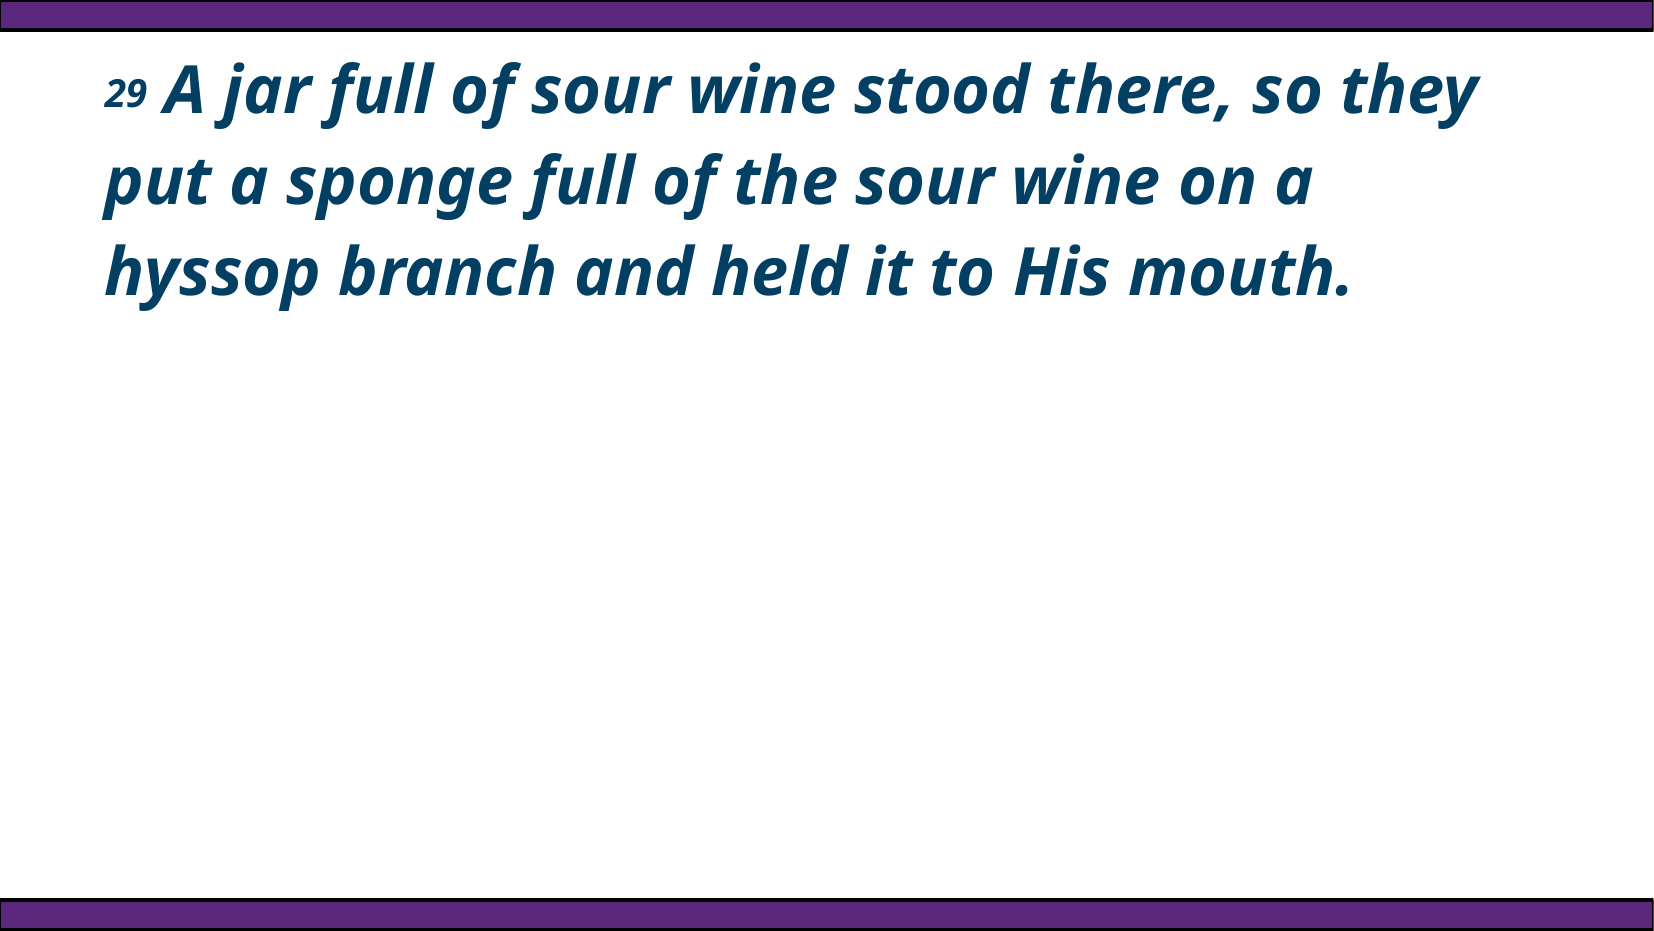

29 A jar full of sour wine stood there, so they put a sponge full of the sour wine on a hyssop branch and held it to His mouth.